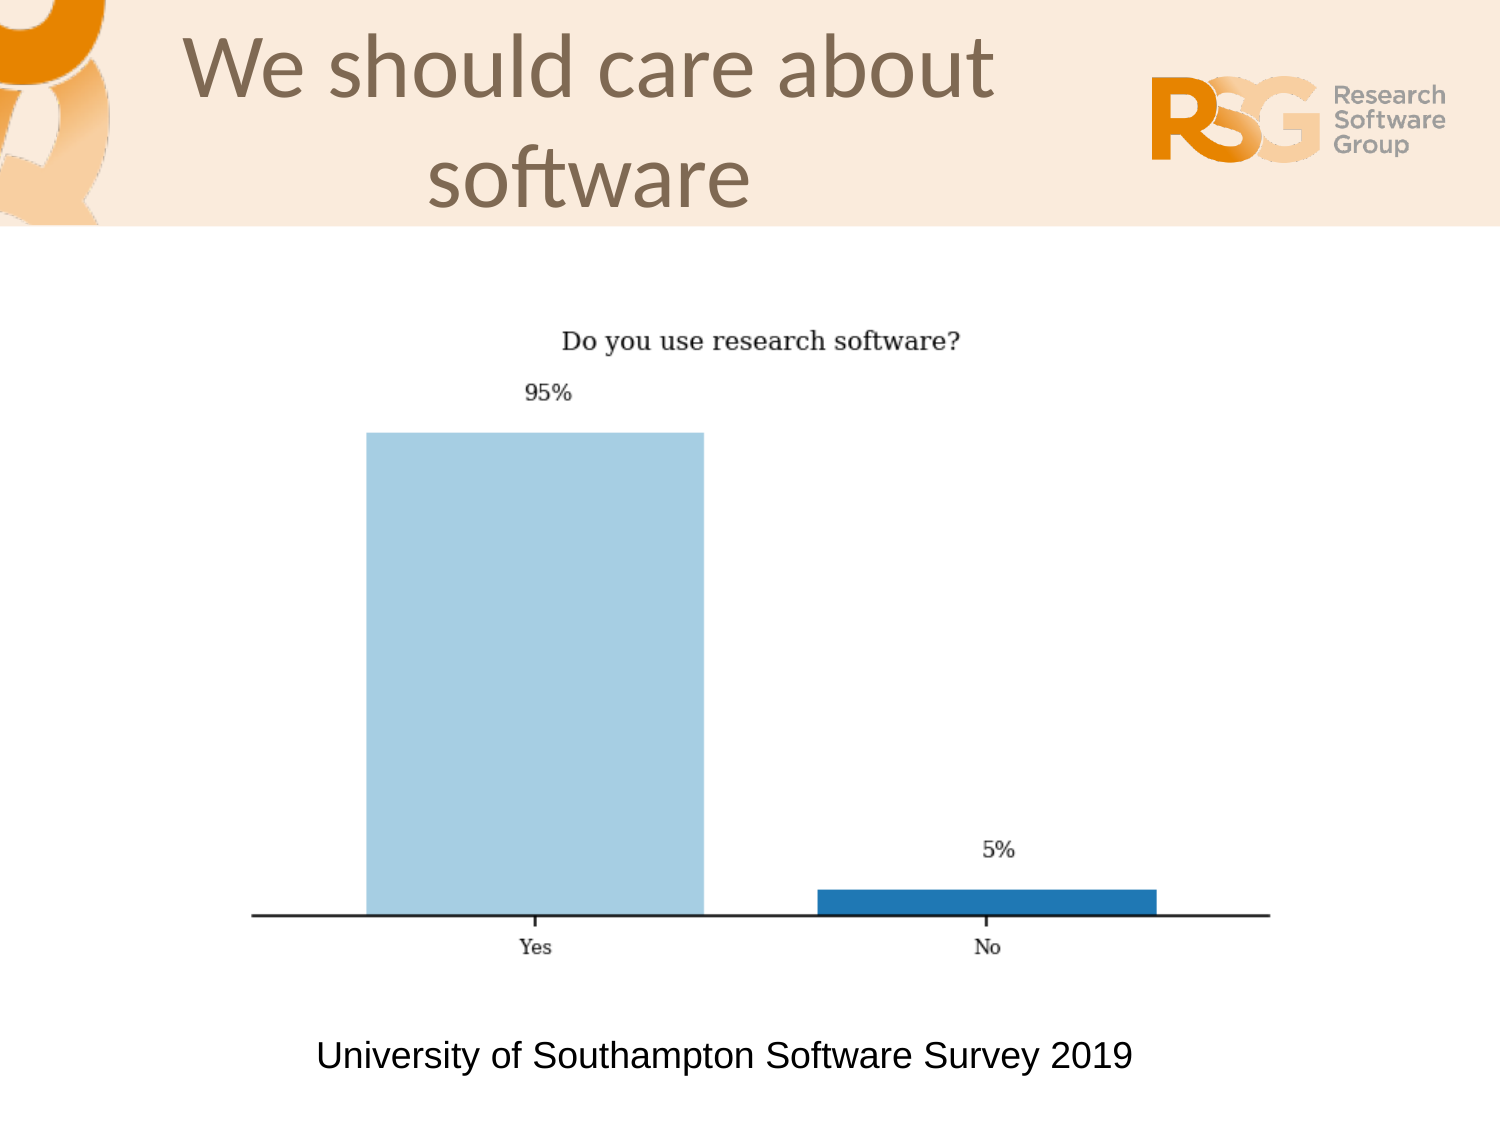

# We should care about software
University of Southampton Software Survey 2019